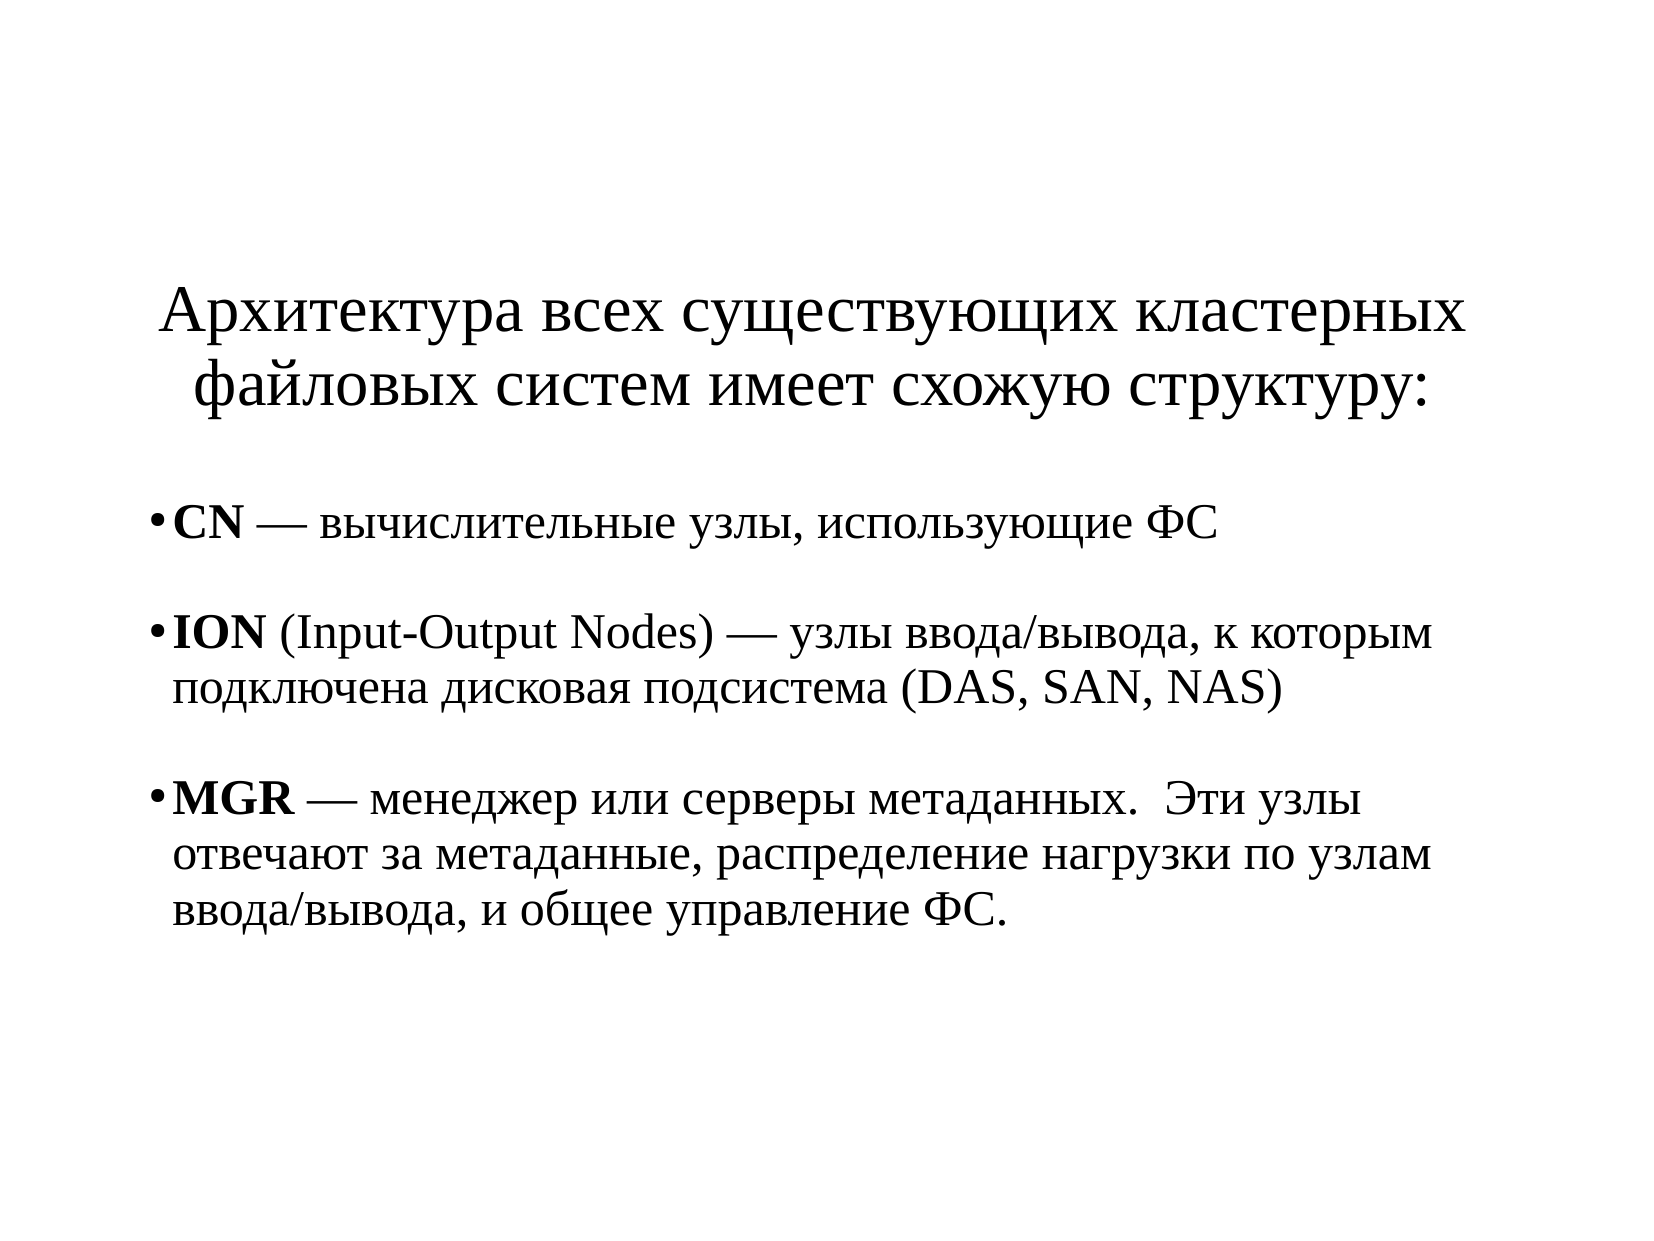

# Кластерные файловые системы
Архитектура всех существующих кластерных файловых систем имеет схожую структуру:
CN — вычислительные узлы, использующие ФС
ION (Input-Output Nodes) — узлы ввода/вывода, к которым подключена дисковая подсистема (DAS, SAN, NAS)
MGR — менеджер или серверы метаданных. Эти узлы отвечают за метаданные, распределение нагрузки по узлам ввода/вывода, и общее управление ФС.